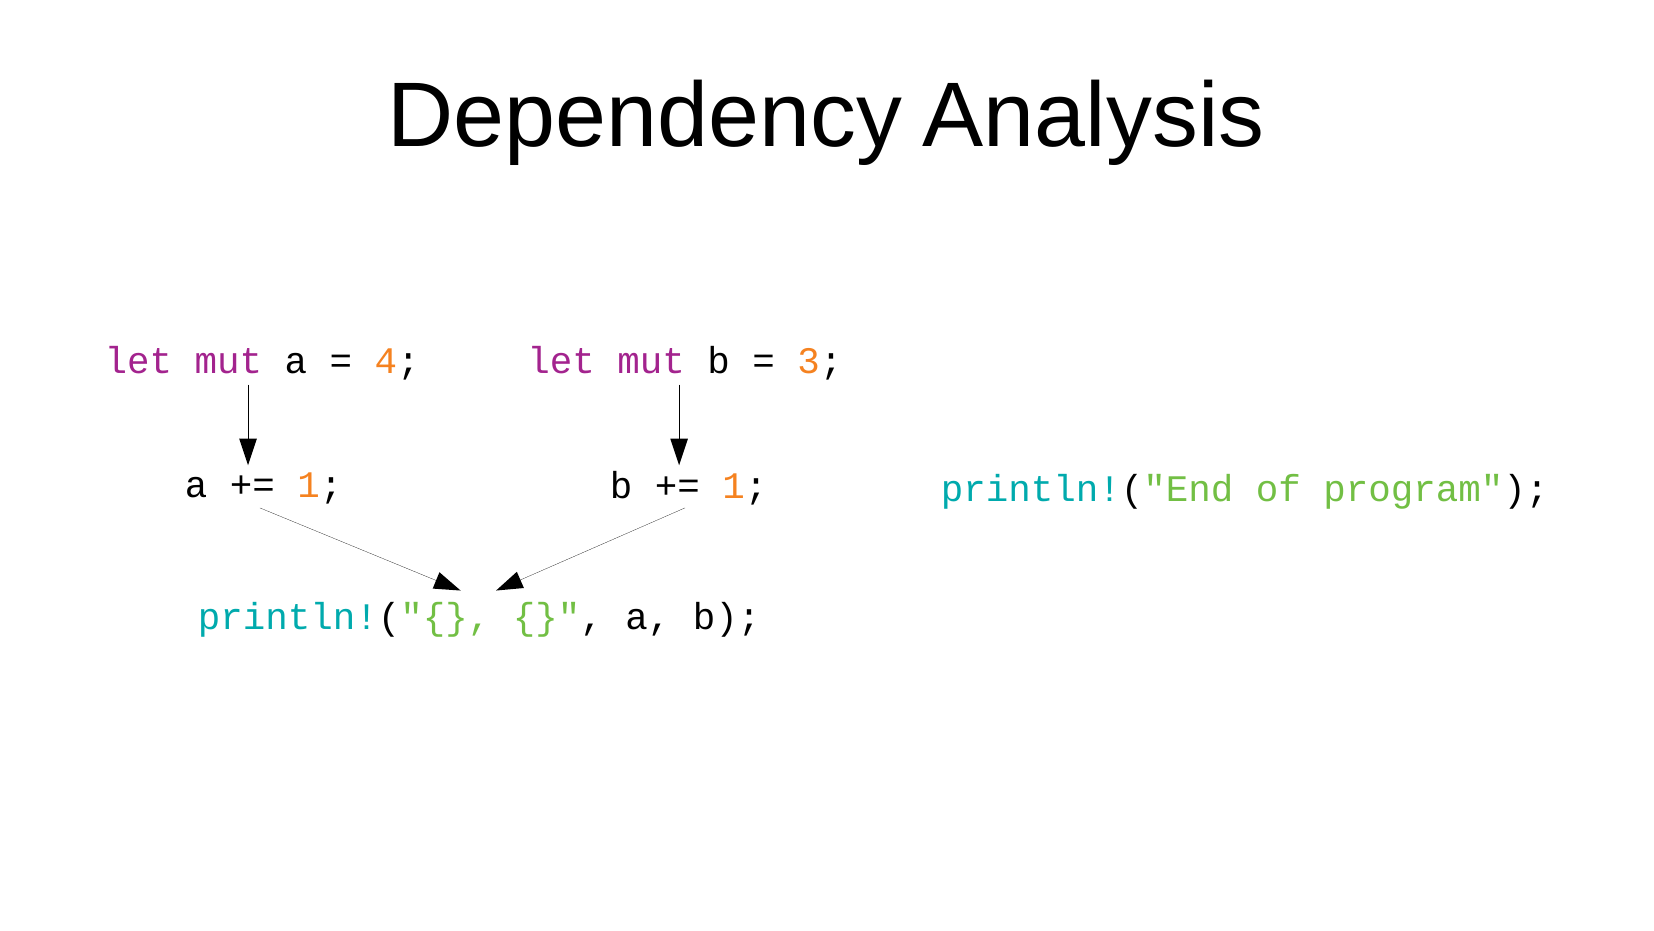

# Dependency Analysis
let mut a = 4;
a += 1;
let mut b = 3;
b += 1;
println!("End of program");
println!("{}, {}", a, b);